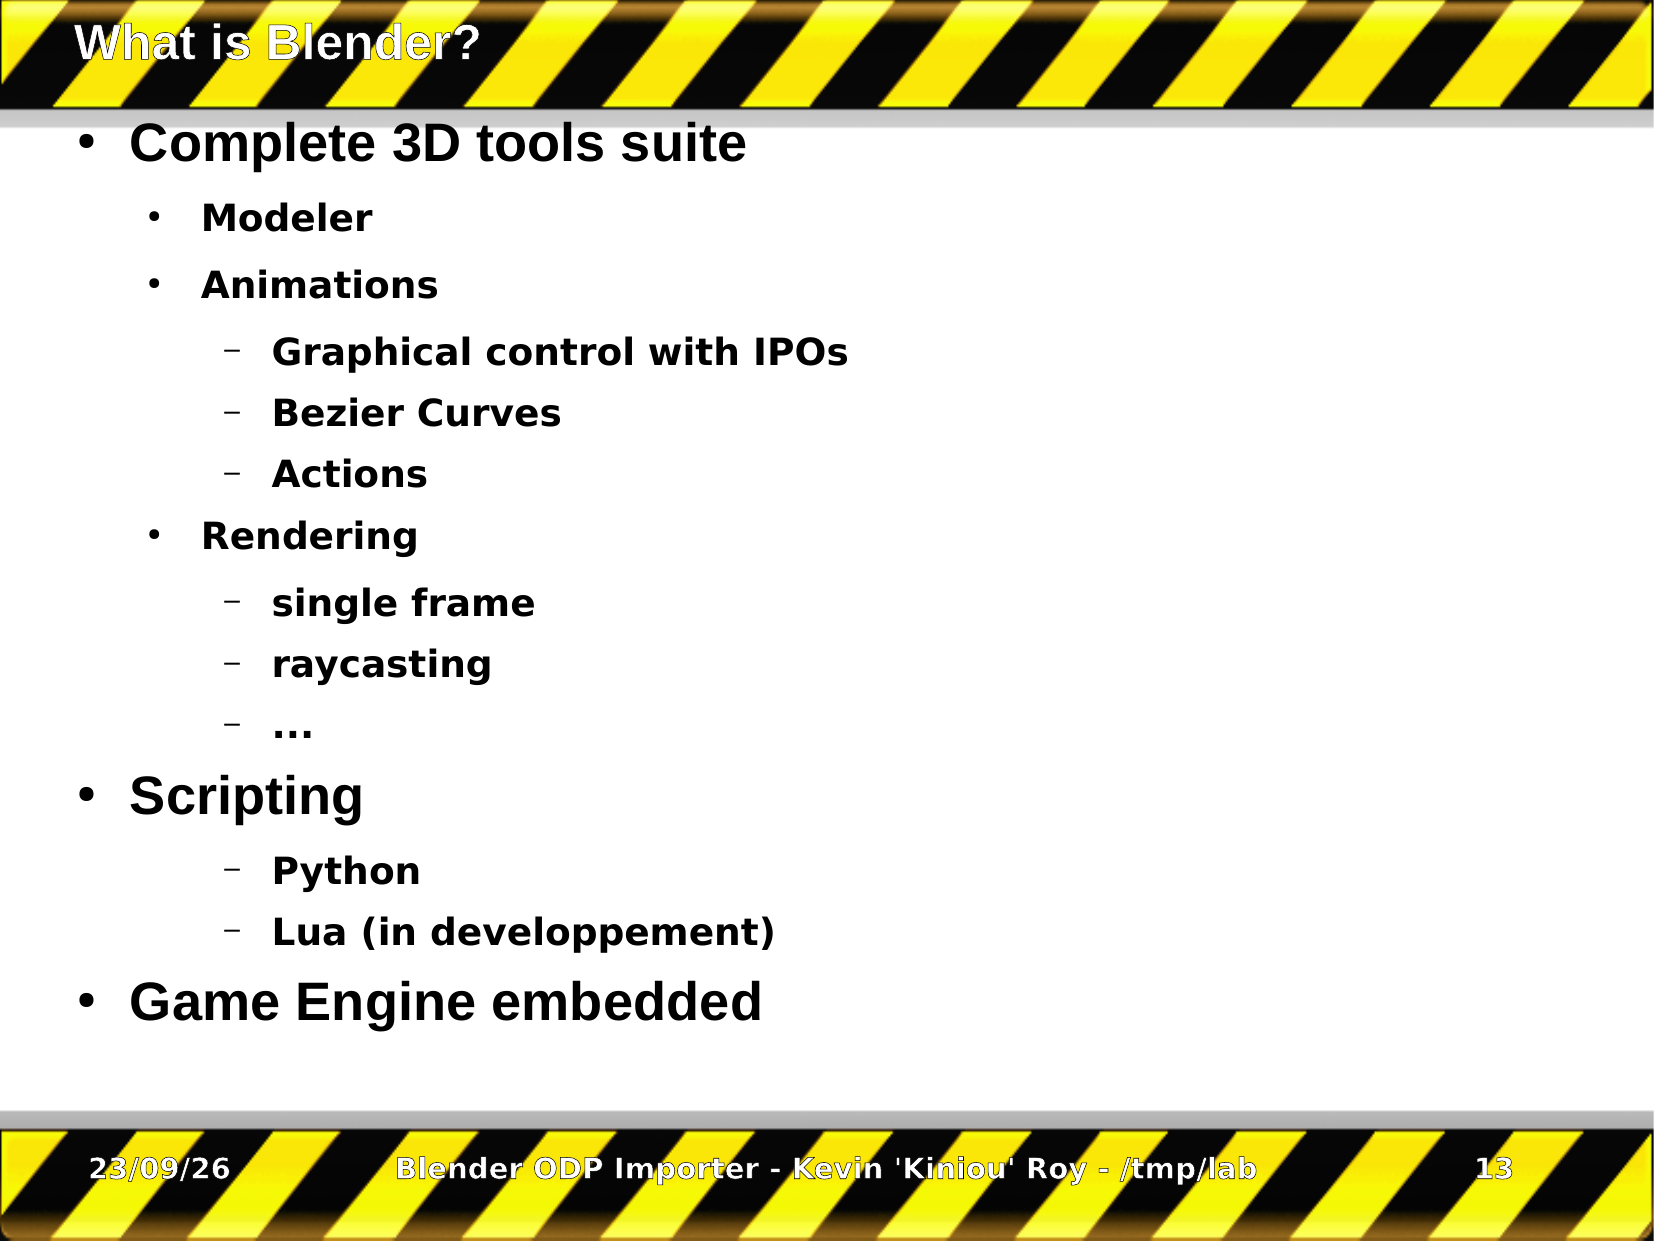

# What is Blender?
Complete 3D tools suite
Modeler
Animations
Graphical control with IPOs
Bezier Curves
Actions
Rendering
single frame
raycasting
...
Scripting
Python
Lua (in developpement)
Game Engine embedded
Blender ODP Importer - Kevin 'Kiniou' Roy - /tmp/lab
13